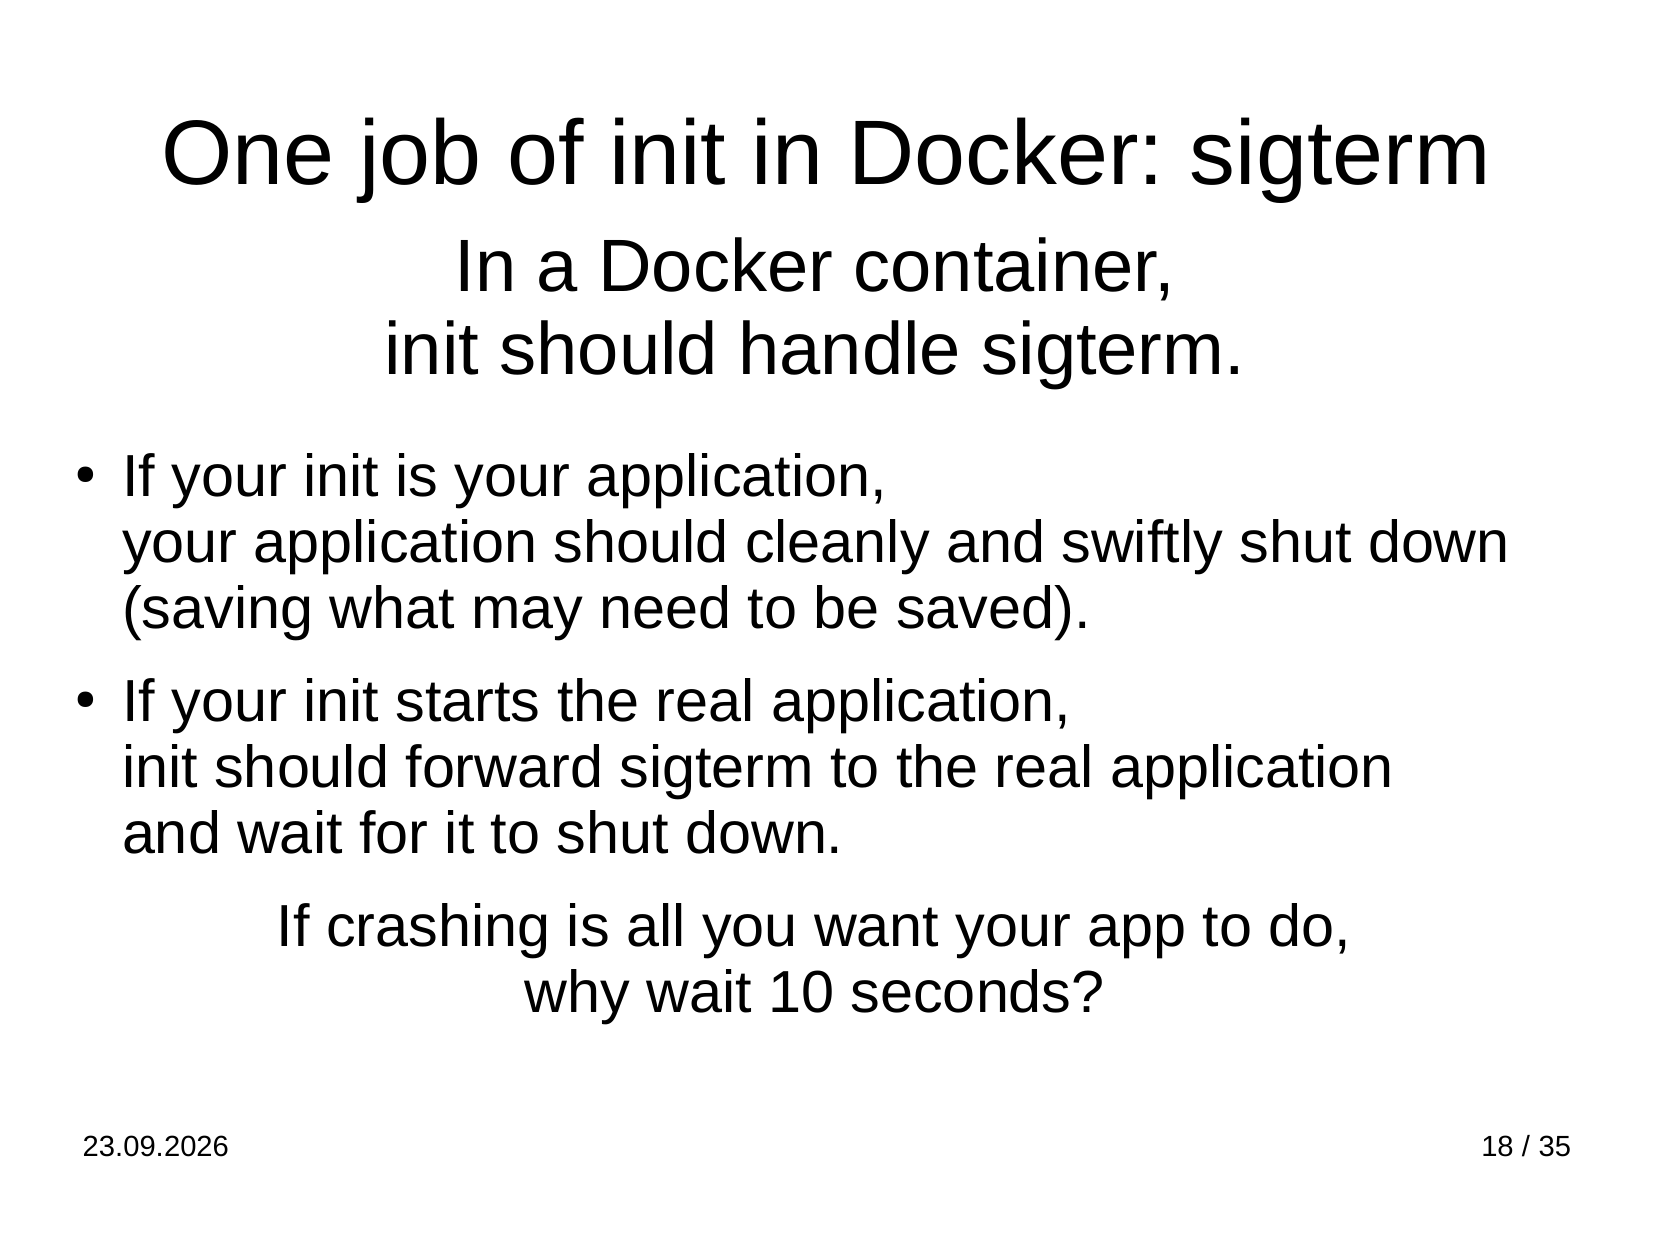

# One job of init in Docker: sigterm
In a Docker container,
init should handle sigterm.
If your init is your application,
your application should cleanly and swiftly shut down
(saving what may need to be saved).
If your init starts the real application,
init should forward sigterm to the real application
and wait for it to shut down.
If crashing is all you want your app to do,
why wait 10 seconds?